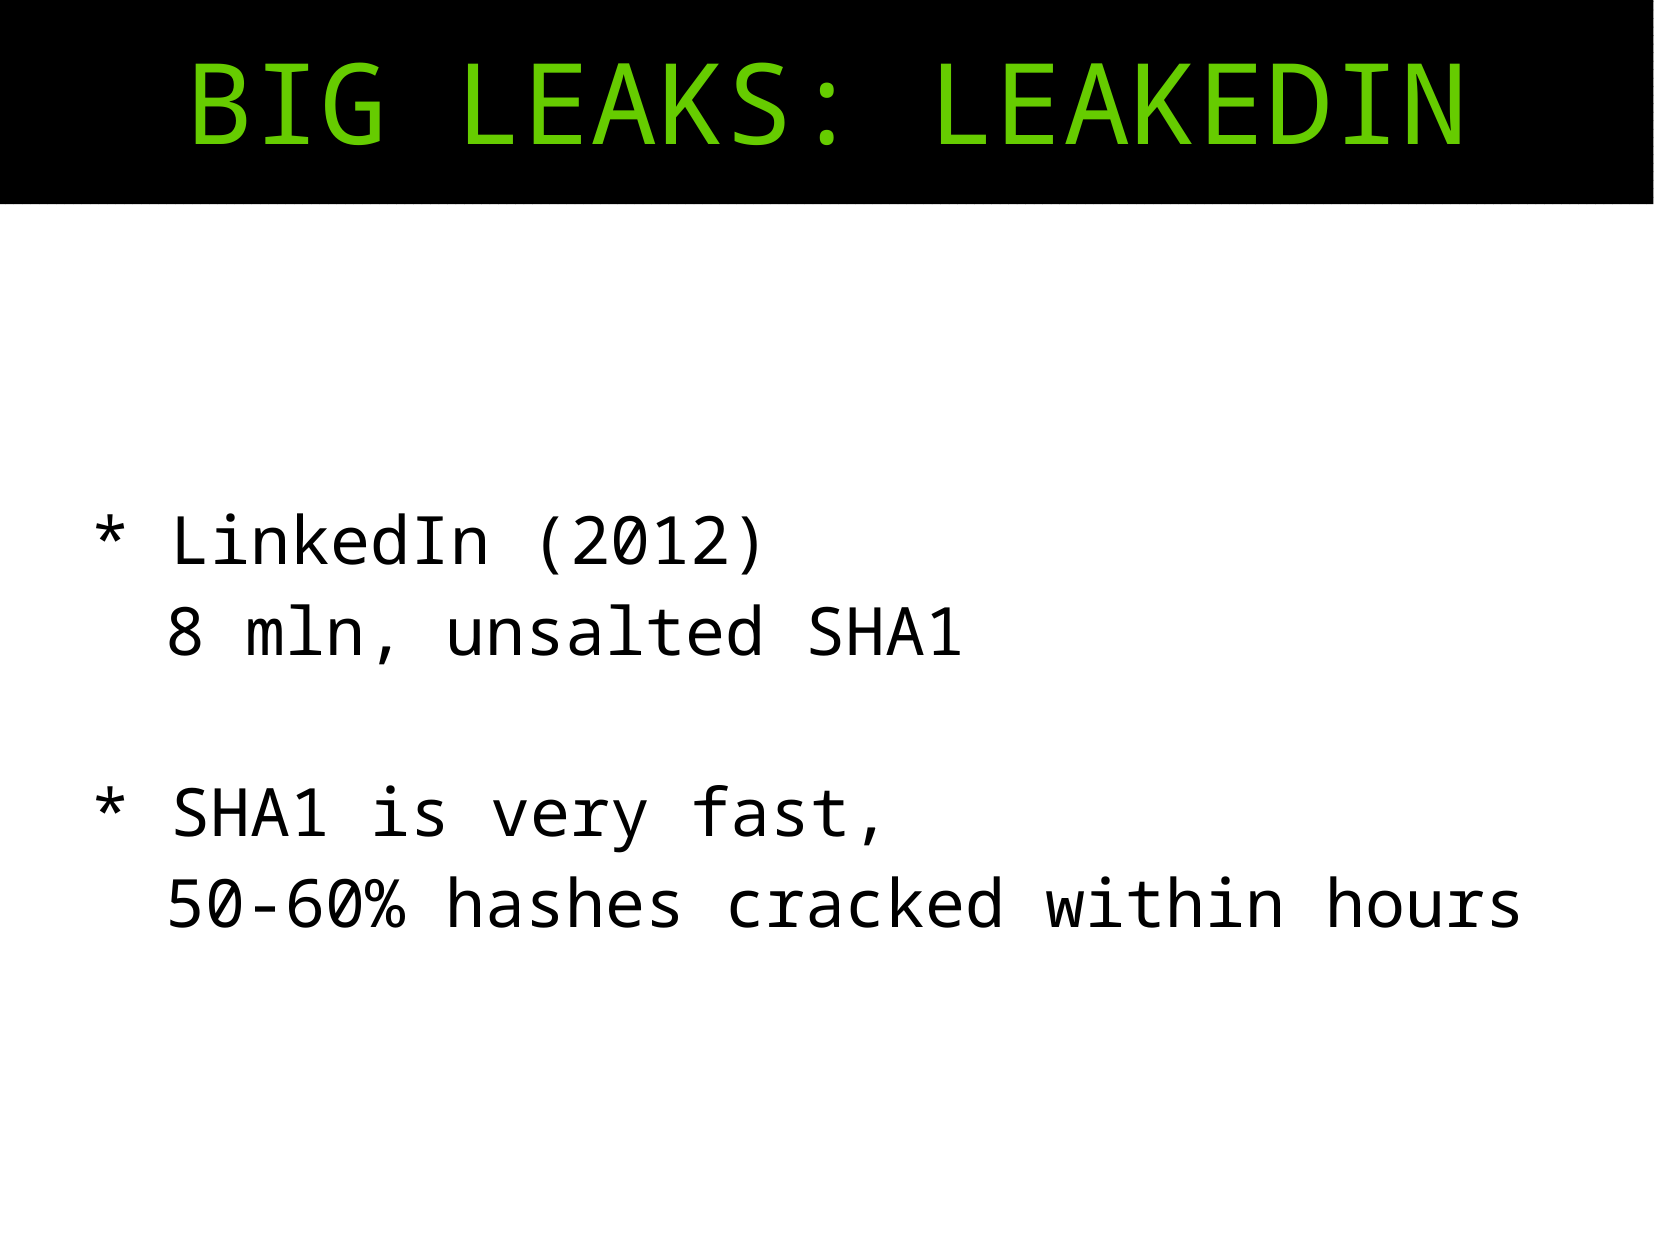

# BIG LEAKS: LEAKEDIN
* LinkedIn (2012)
	8 mln, unsalted SHA1
* SHA1 is very fast,
	50-60% hashes cracked within hours